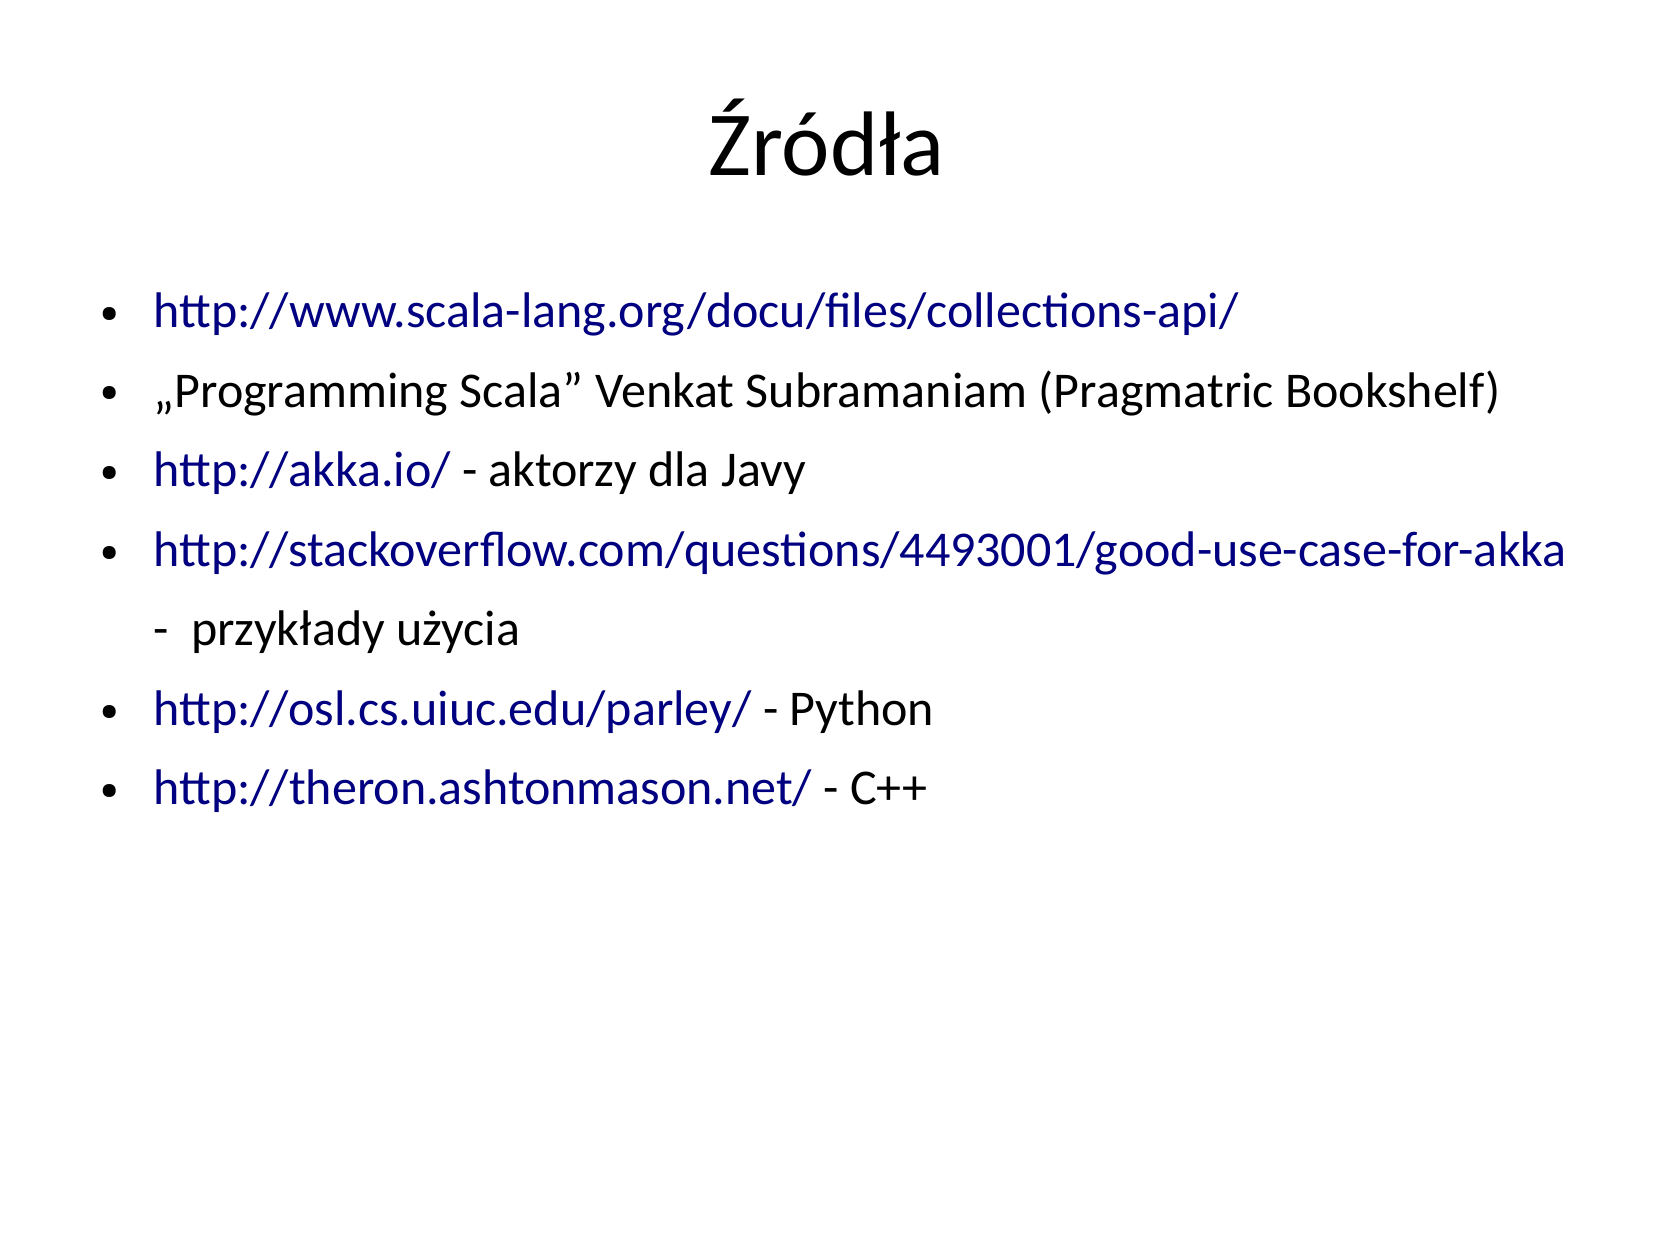

# Źródła
http://www.scala-lang.org/docu/files/collections-api/
„Programming Scala” Venkat Subramaniam (Pragmatric Bookshelf)
http://akka.io/ - aktorzy dla Javy
http://stackoverflow.com/questions/4493001/good-use-case-for-akka
- przykłady użycia
http://osl.cs.uiuc.edu/parley/ - Python
http://theron.ashtonmason.net/ - C++